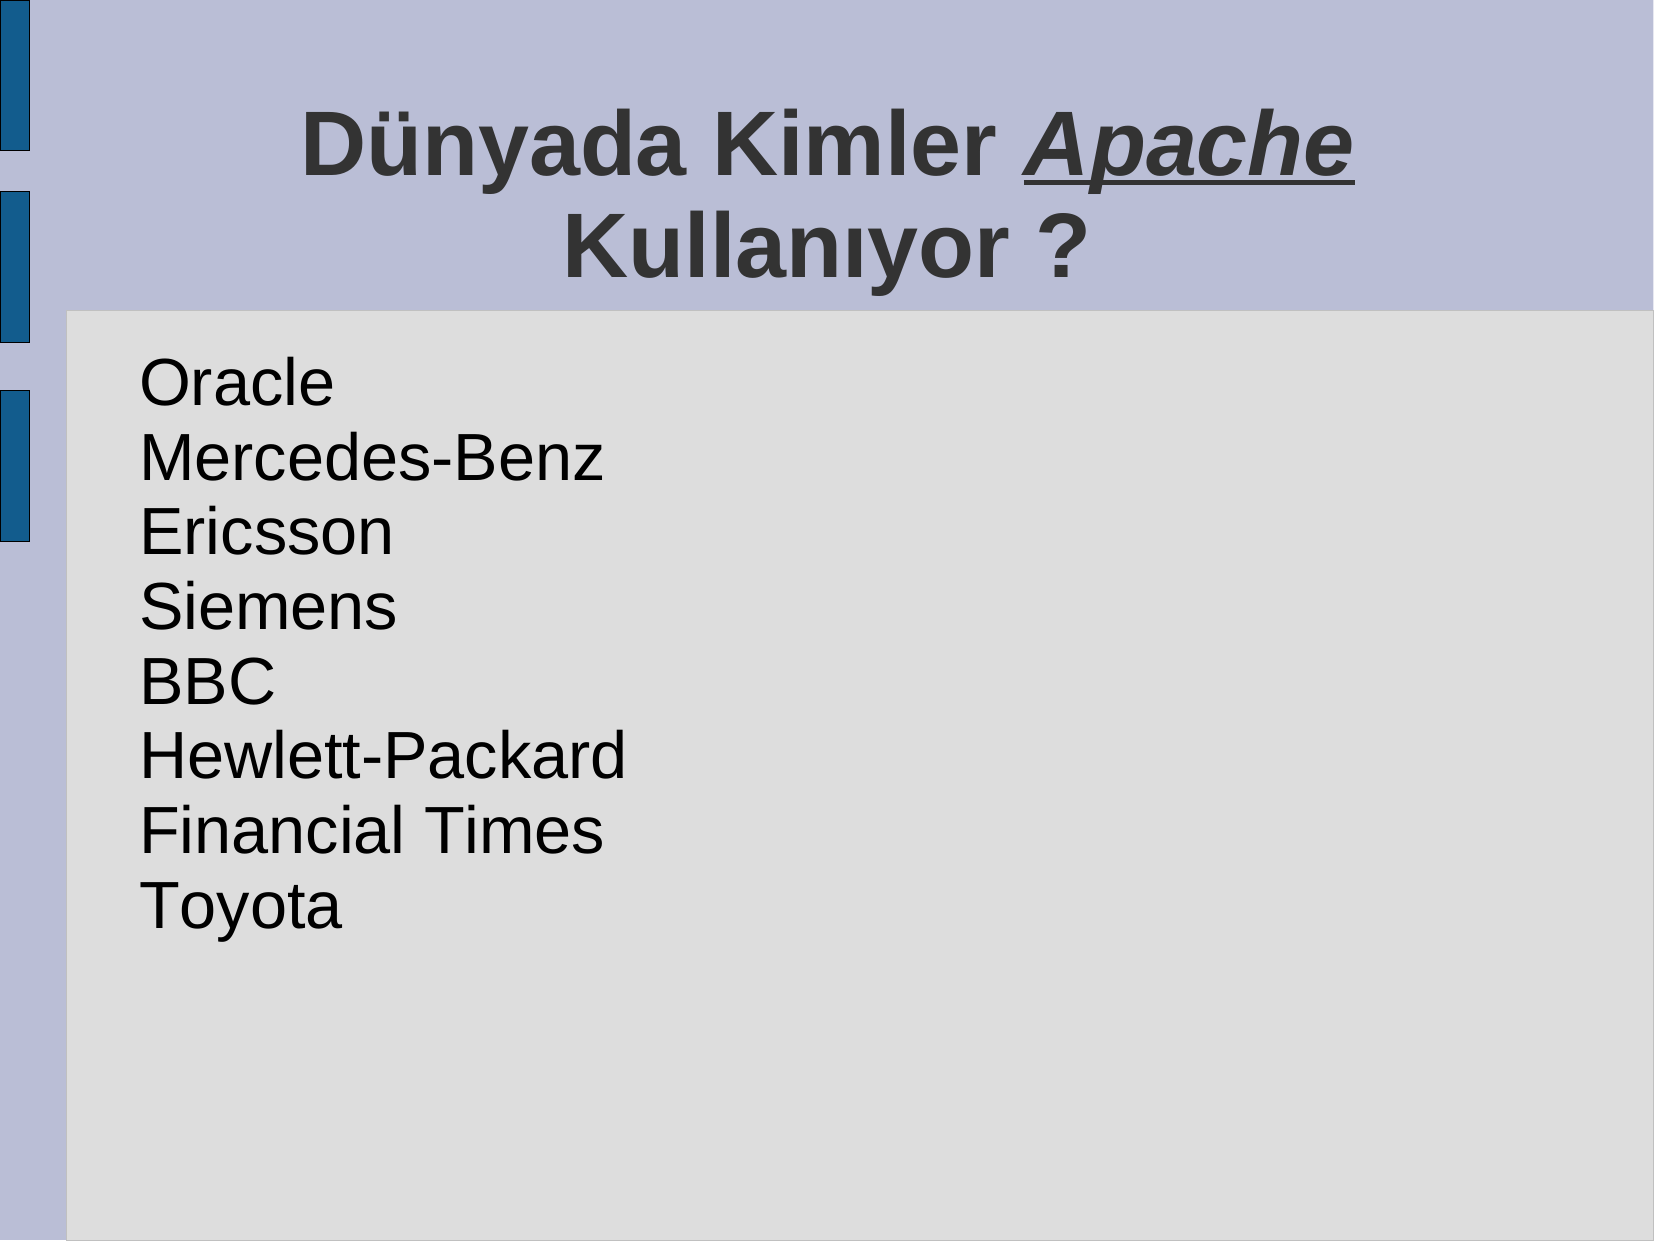

# Dünyada Kimler Apache Kullanıyor ?
Oracle
Mercedes-Benz
Ericsson
Siemens
BBC
Hewlett-Packard
Financial Times
Toyota